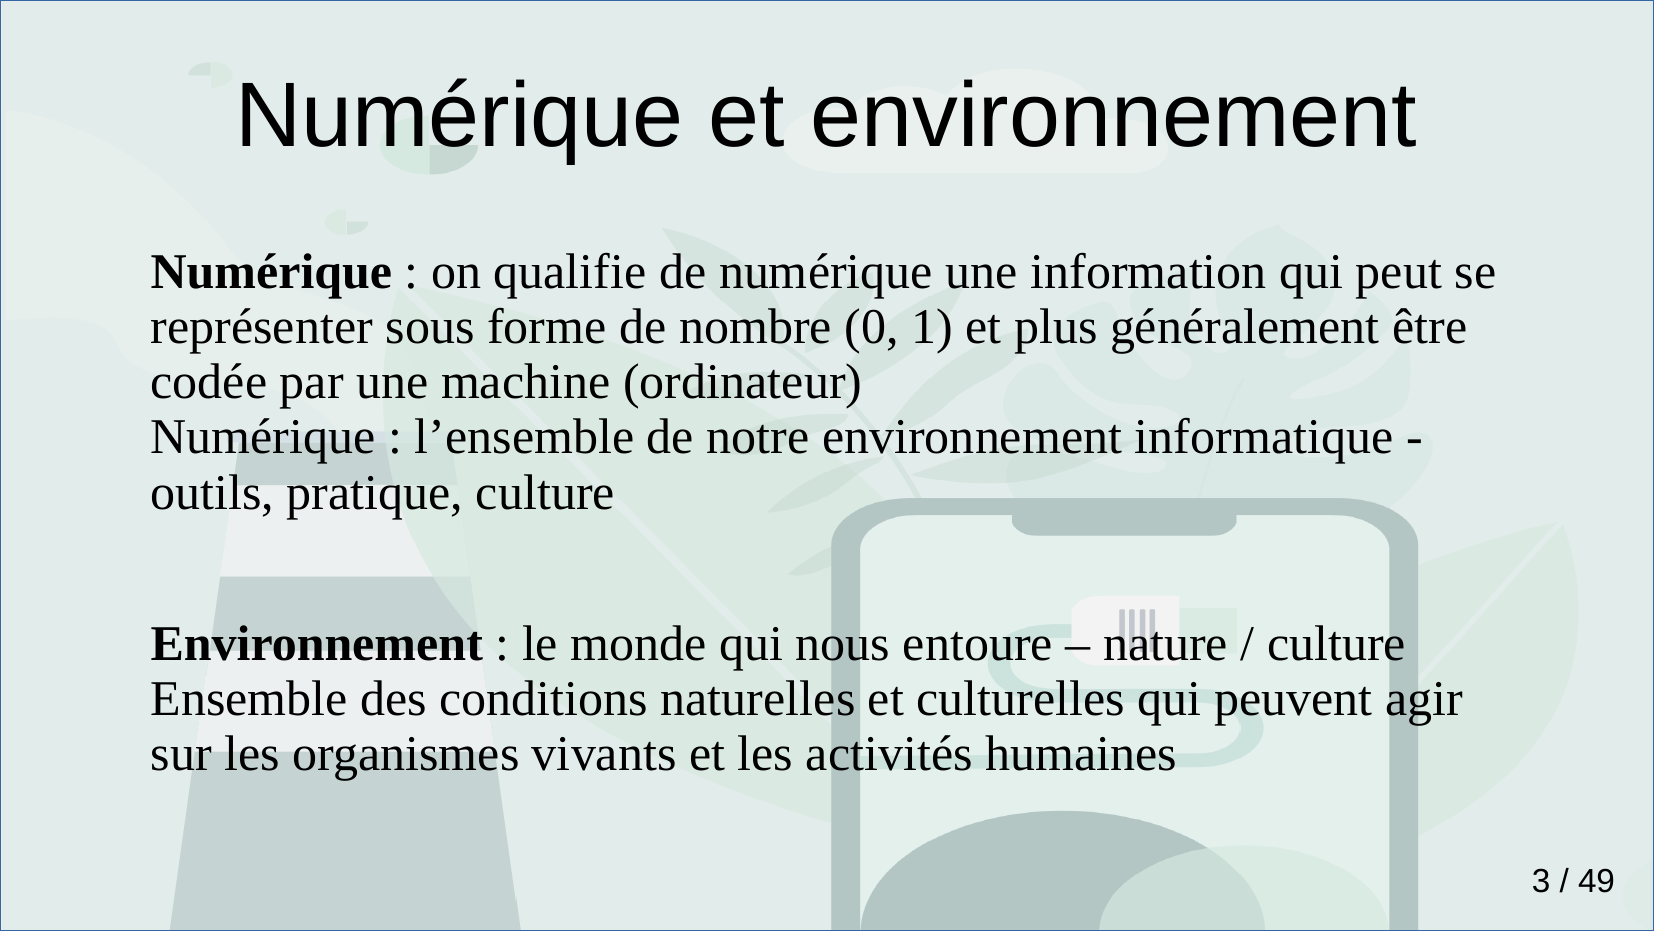

# Numérique et environnement
Numérique : on qualifie de numérique une information qui peut se représenter sous forme de nombre (0, 1) et plus généralement être codée par une machine (ordinateur)
Numérique : l’ensemble de notre environnement informatique - outils, pratique, culture
Environnement : le monde qui nous entoure – nature / culture
Ensemble des conditions naturelles et culturelles qui peuvent agir sur les organismes vivants et les activités humaines